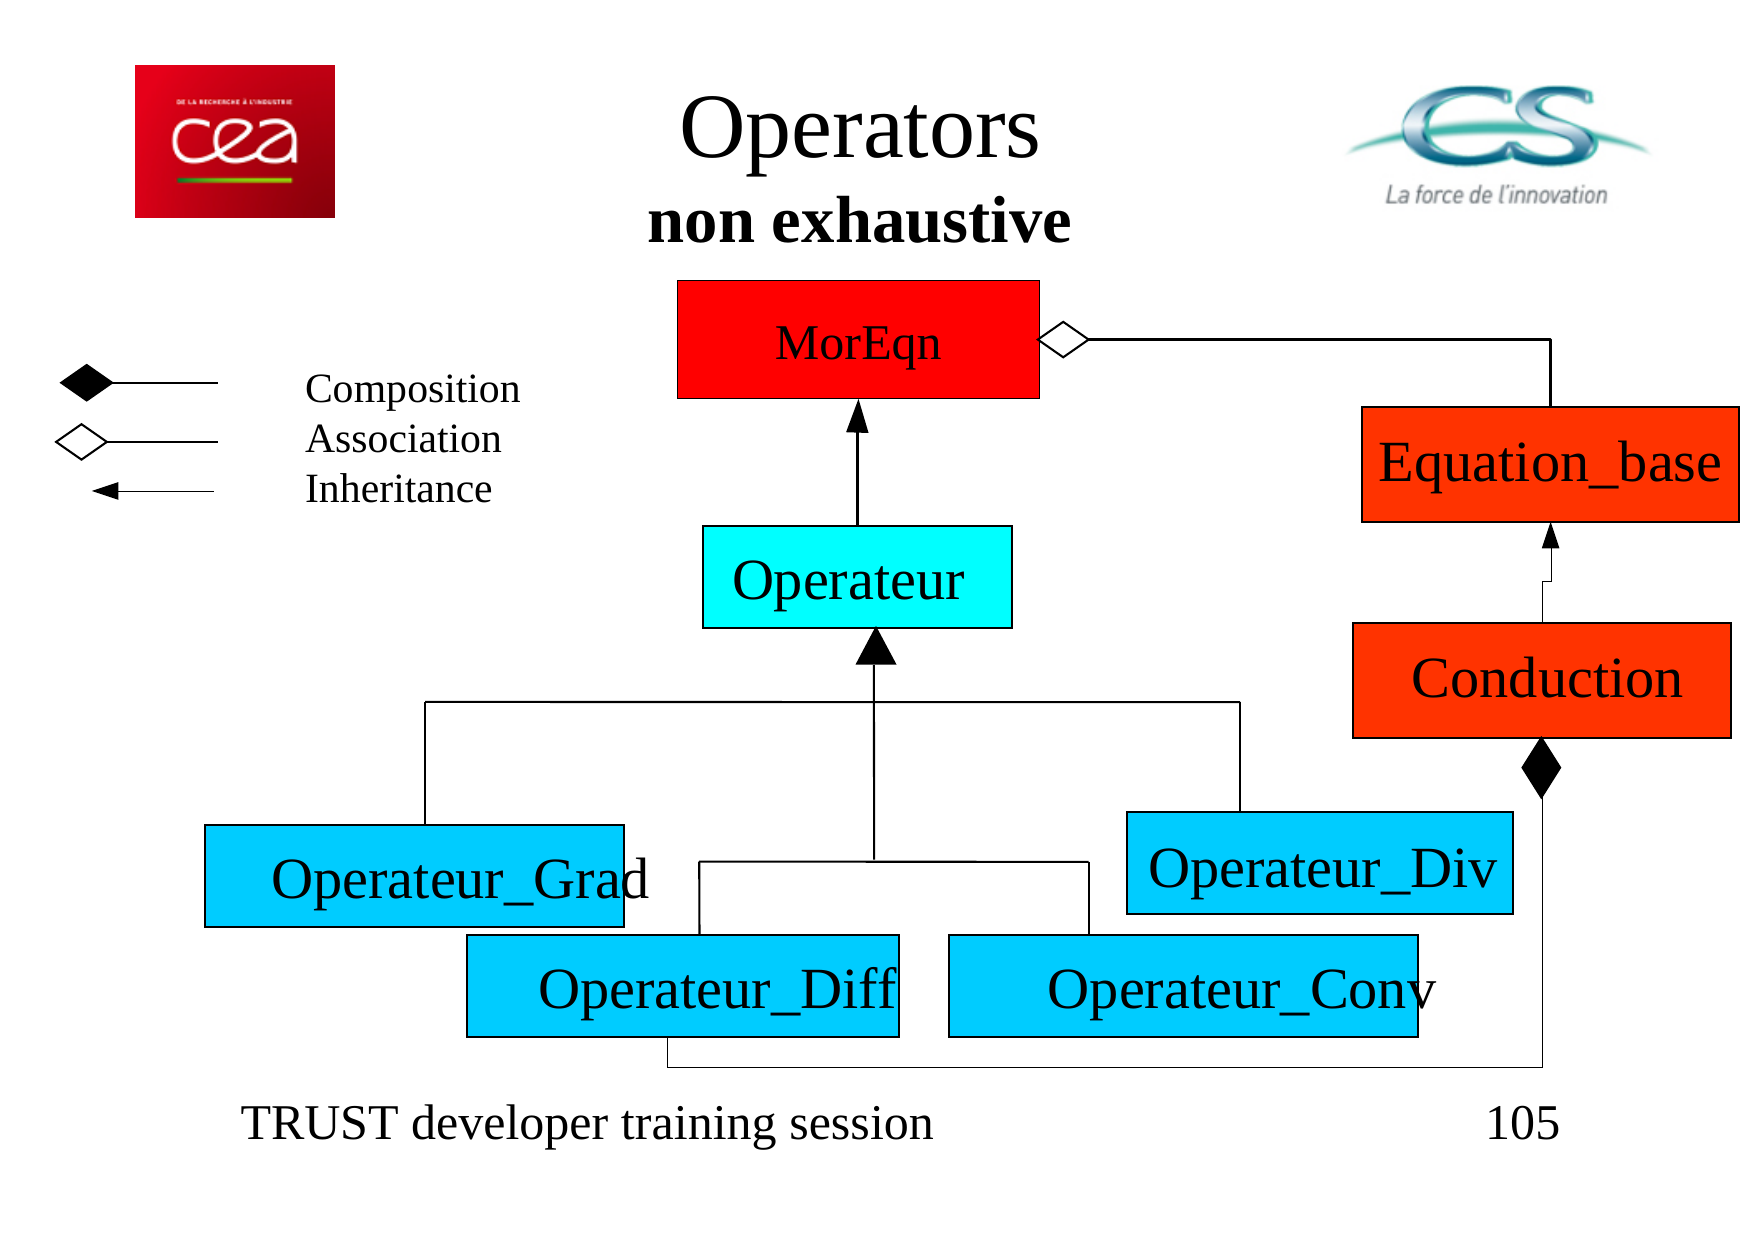

# Operators non exhaustive
MorEqn
Composition
Association
Inheritance
Equation_base
Operateur
Conduction
 Operateur_Div
 Operateur_Grad
 Operateur_Conv
 Operateur_Diff
TRUST developer training session
105